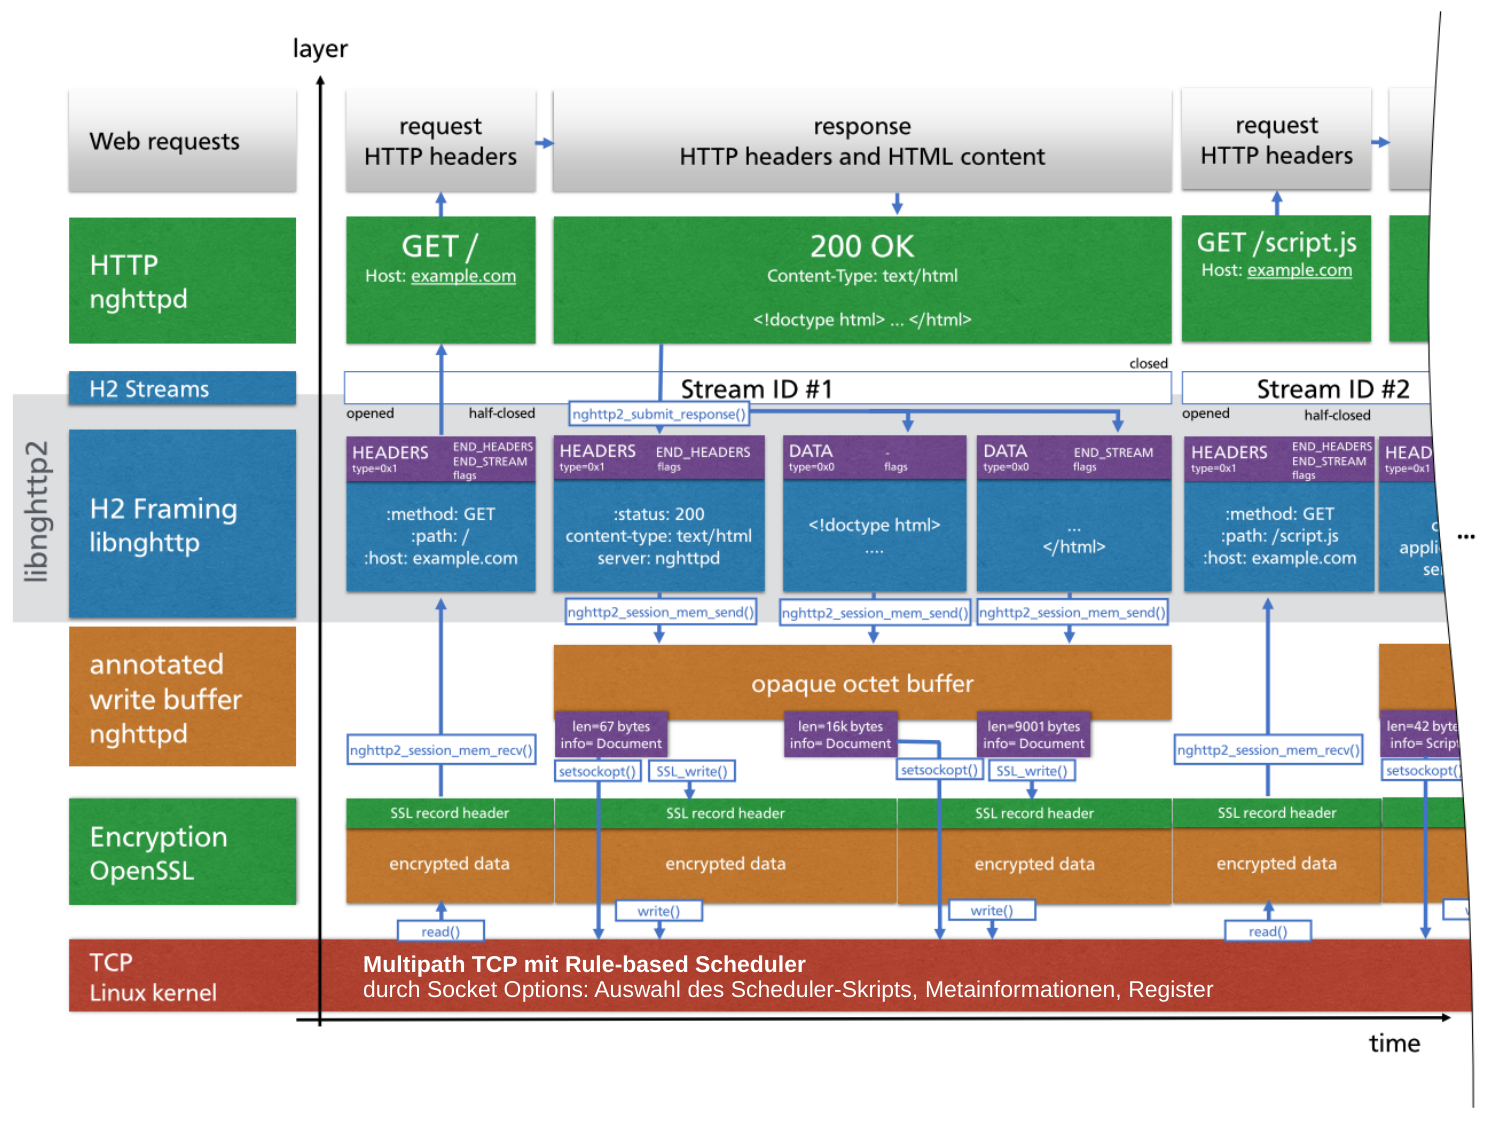

#
Multipath TCP mit Rule-based Scheduler
durch Socket Options: Auswahl des Scheduler-Skripts, Metainformationen, Register